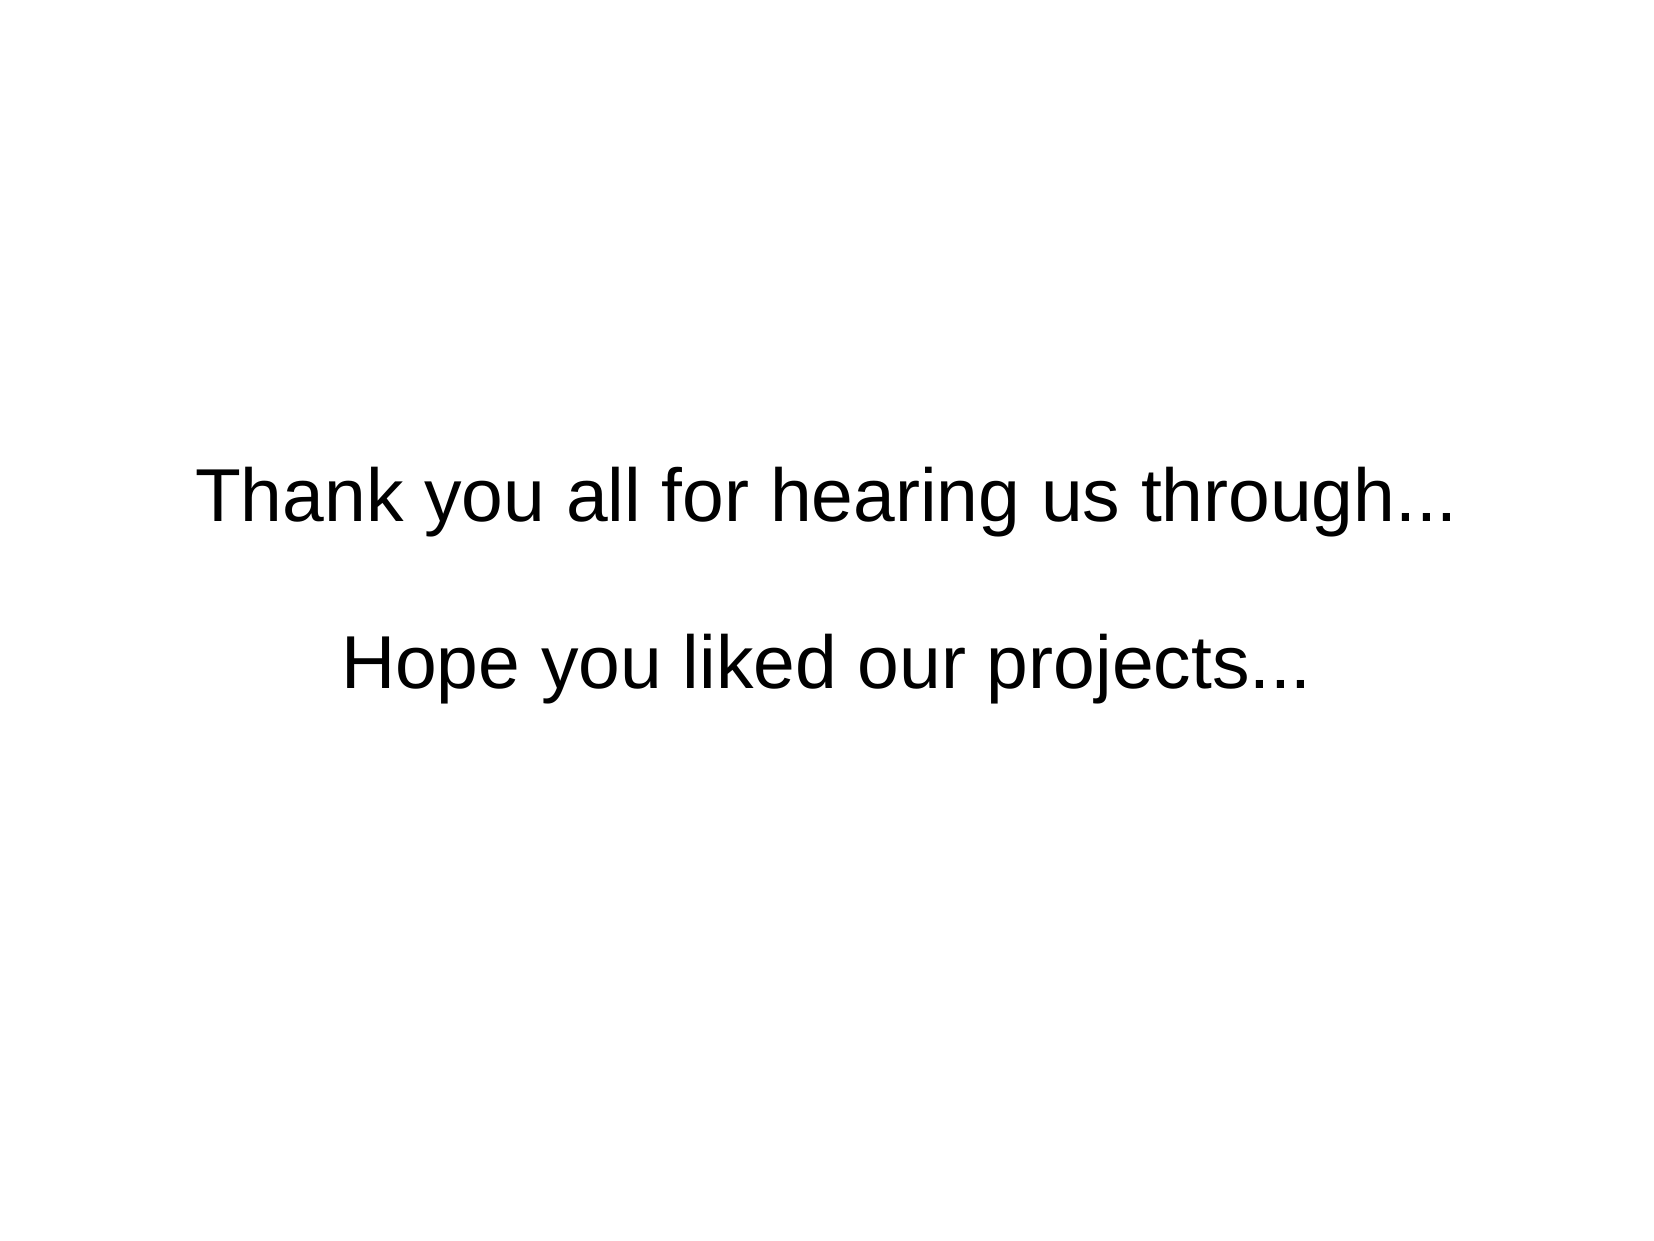

# Thank you all for hearing us through...
Hope you liked our projects...